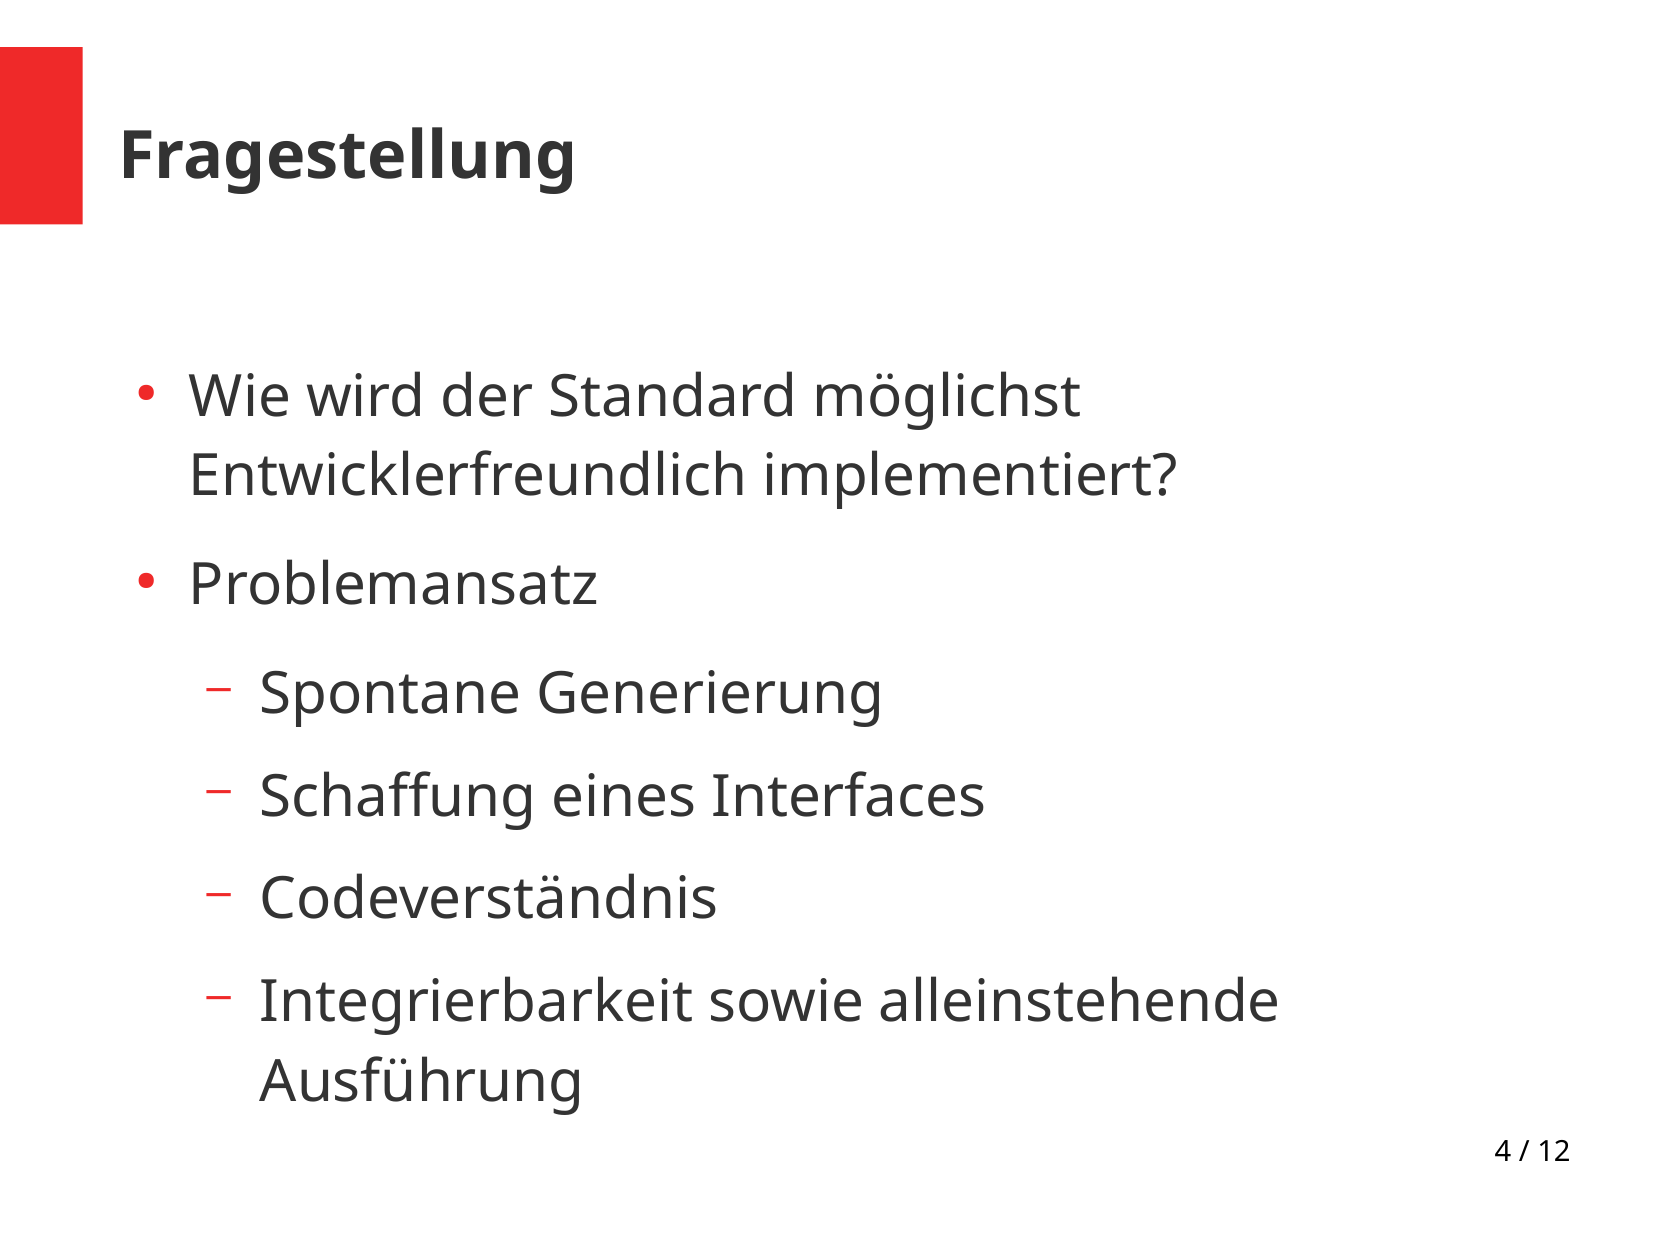

# Fragestellung
Wie wird der Standard möglichst Entwicklerfreundlich implementiert?
Problemansatz
Spontane Generierung
Schaffung eines Interfaces
Codeverständnis
Integrierbarkeit sowie alleinstehende Ausführung
4